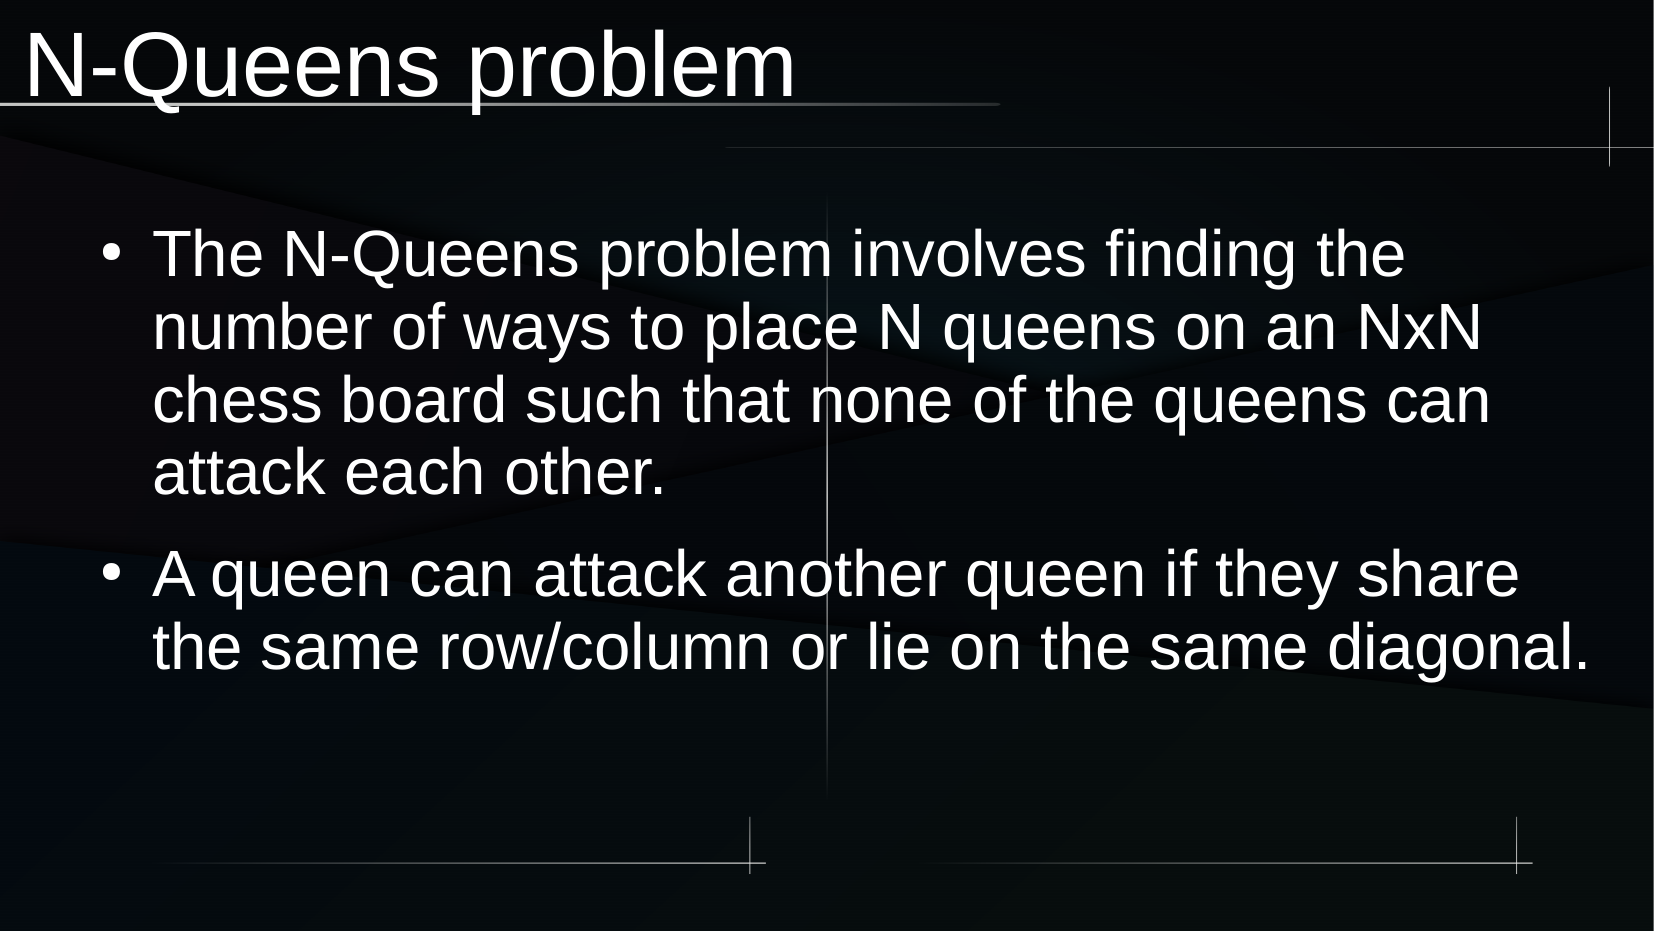

# N-Queens problem
The N-Queens problem involves finding the number of ways to place N queens on an NxN chess board such that none of the queens can attack each other.
A queen can attack another queen if they share the same row/column or lie on the same diagonal.